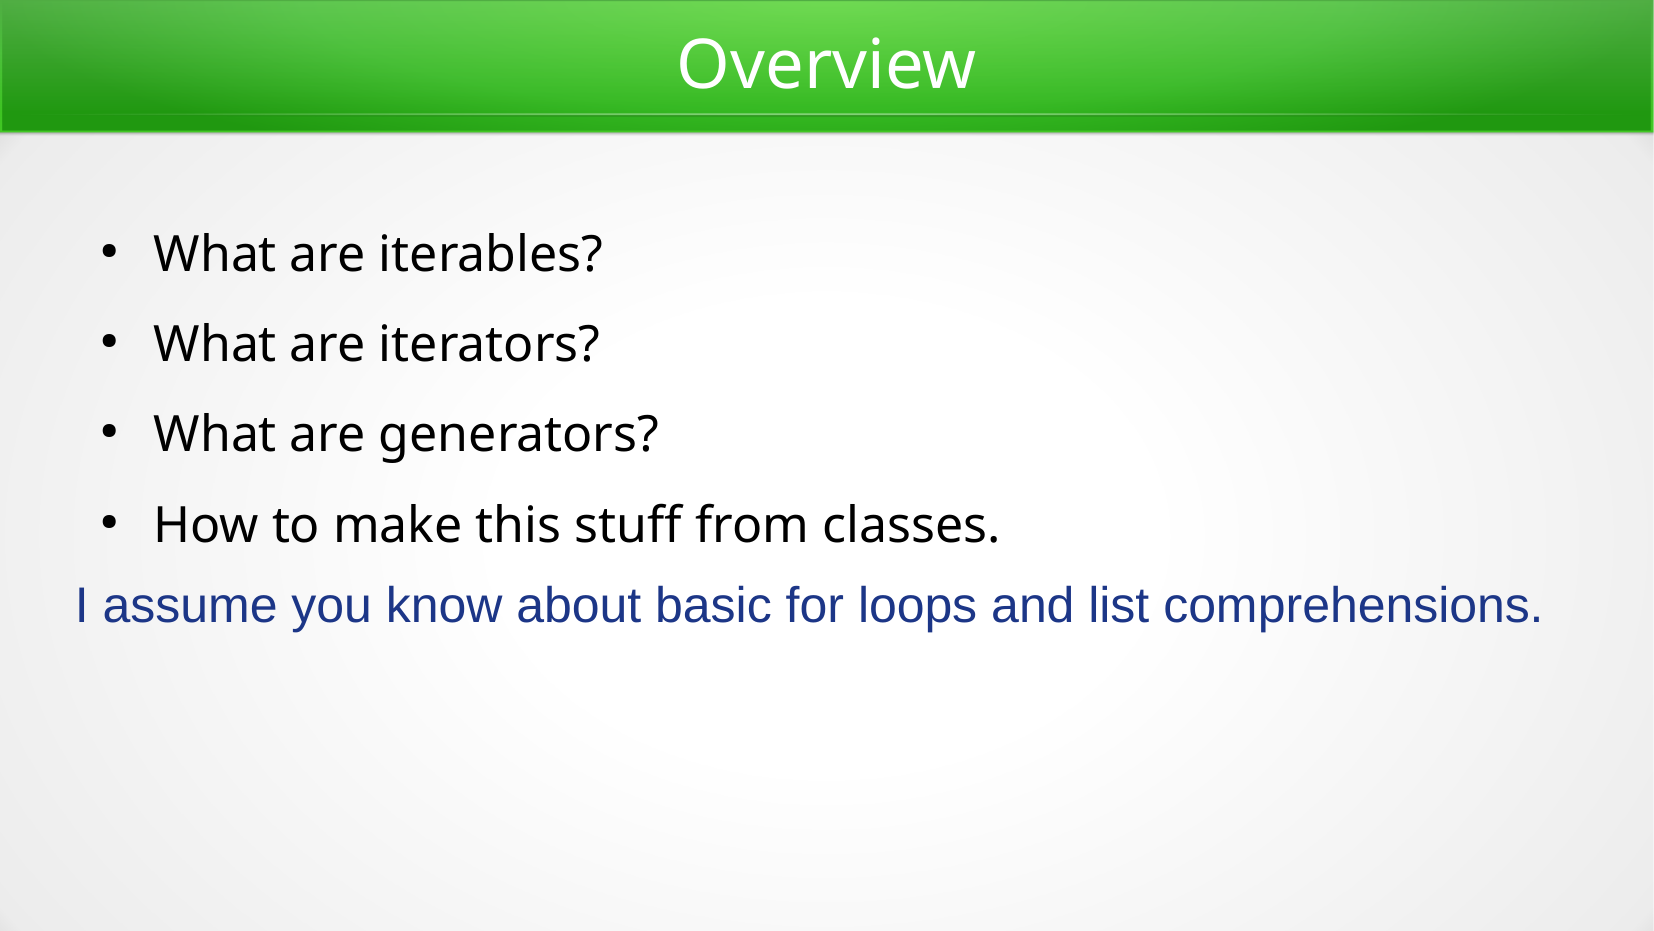

# Overview
What are iterables?
What are iterators?
What are generators?
How to make this stuff from classes.
I assume you know about basic for loops and list comprehensions.